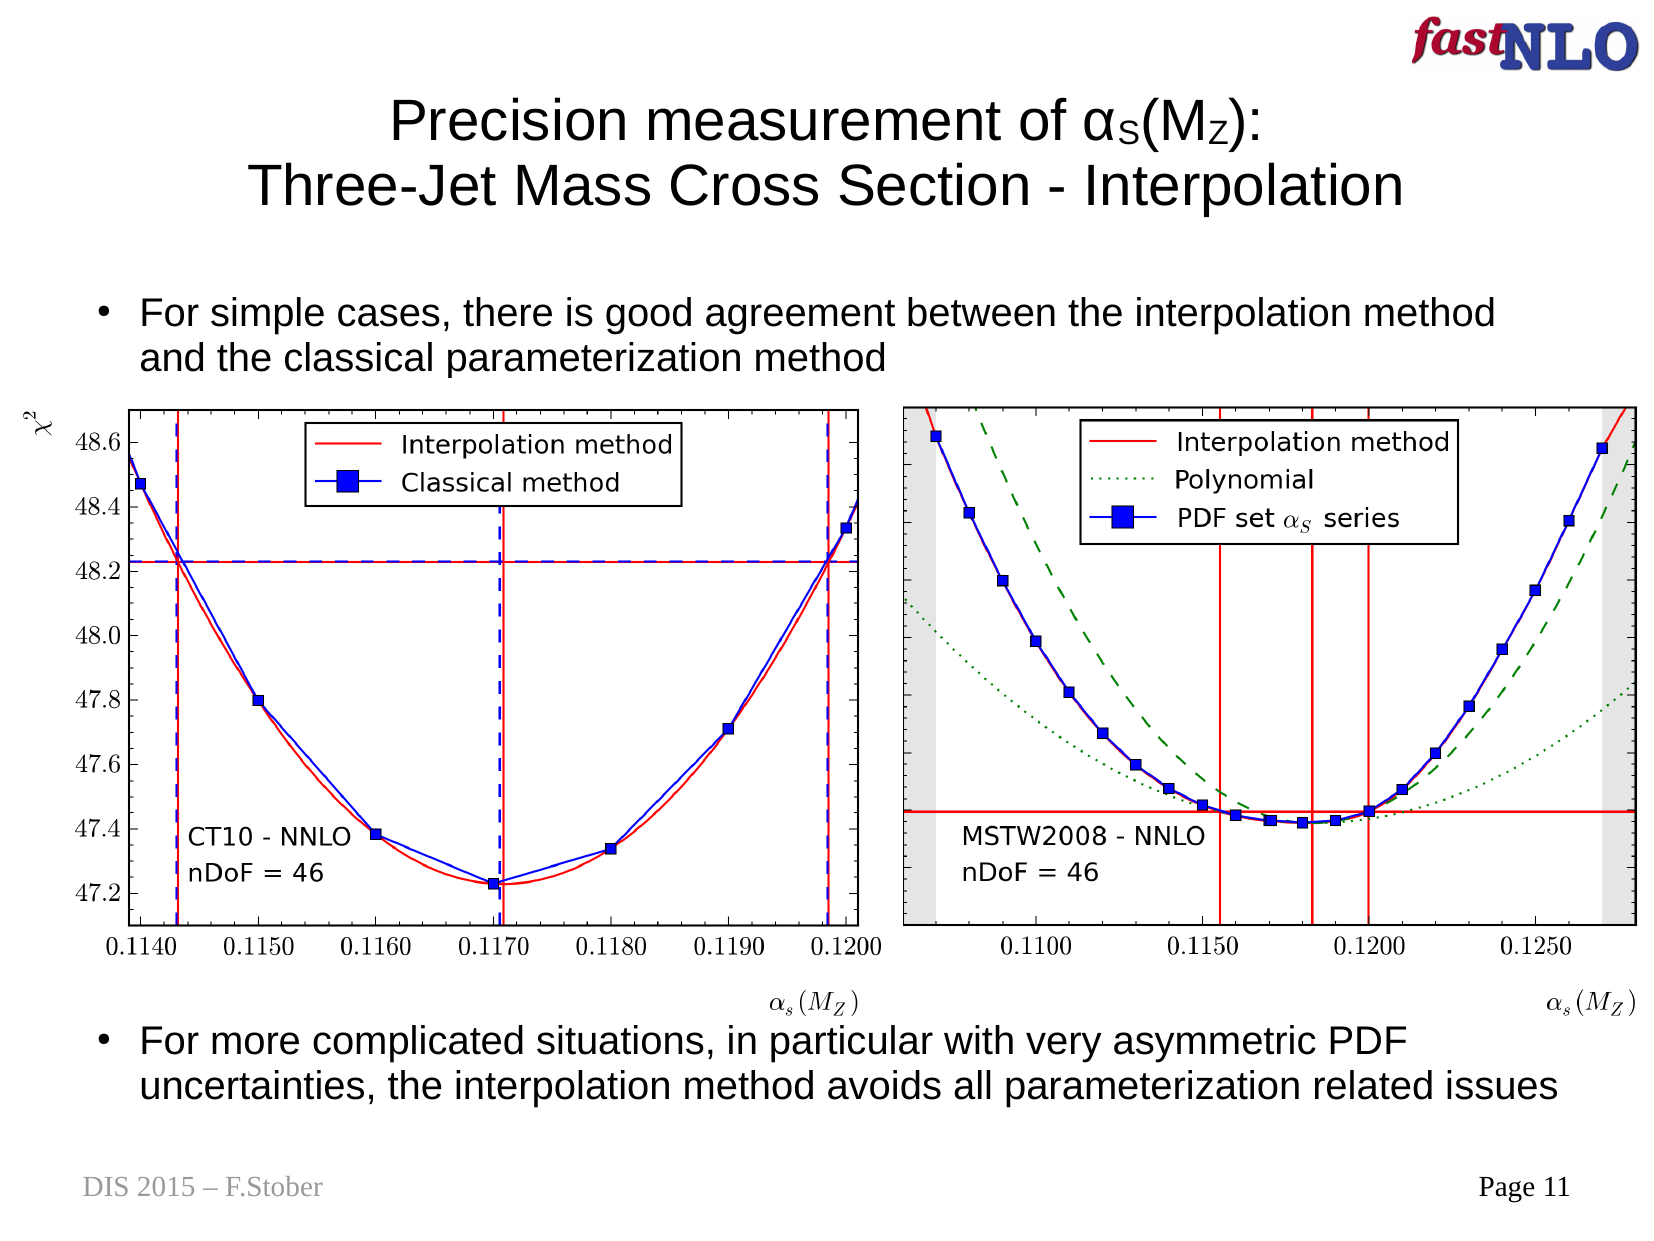

# Precision measurement of αS(MZ): Three-Jet Mass Cross Section - Interpolation
For simple cases, there is good agreement between the interpolation method and the classical parameterization method
For more complicated situations, in particular with very asymmetric PDF uncertainties, the interpolation method avoids all parameterization related issues
11